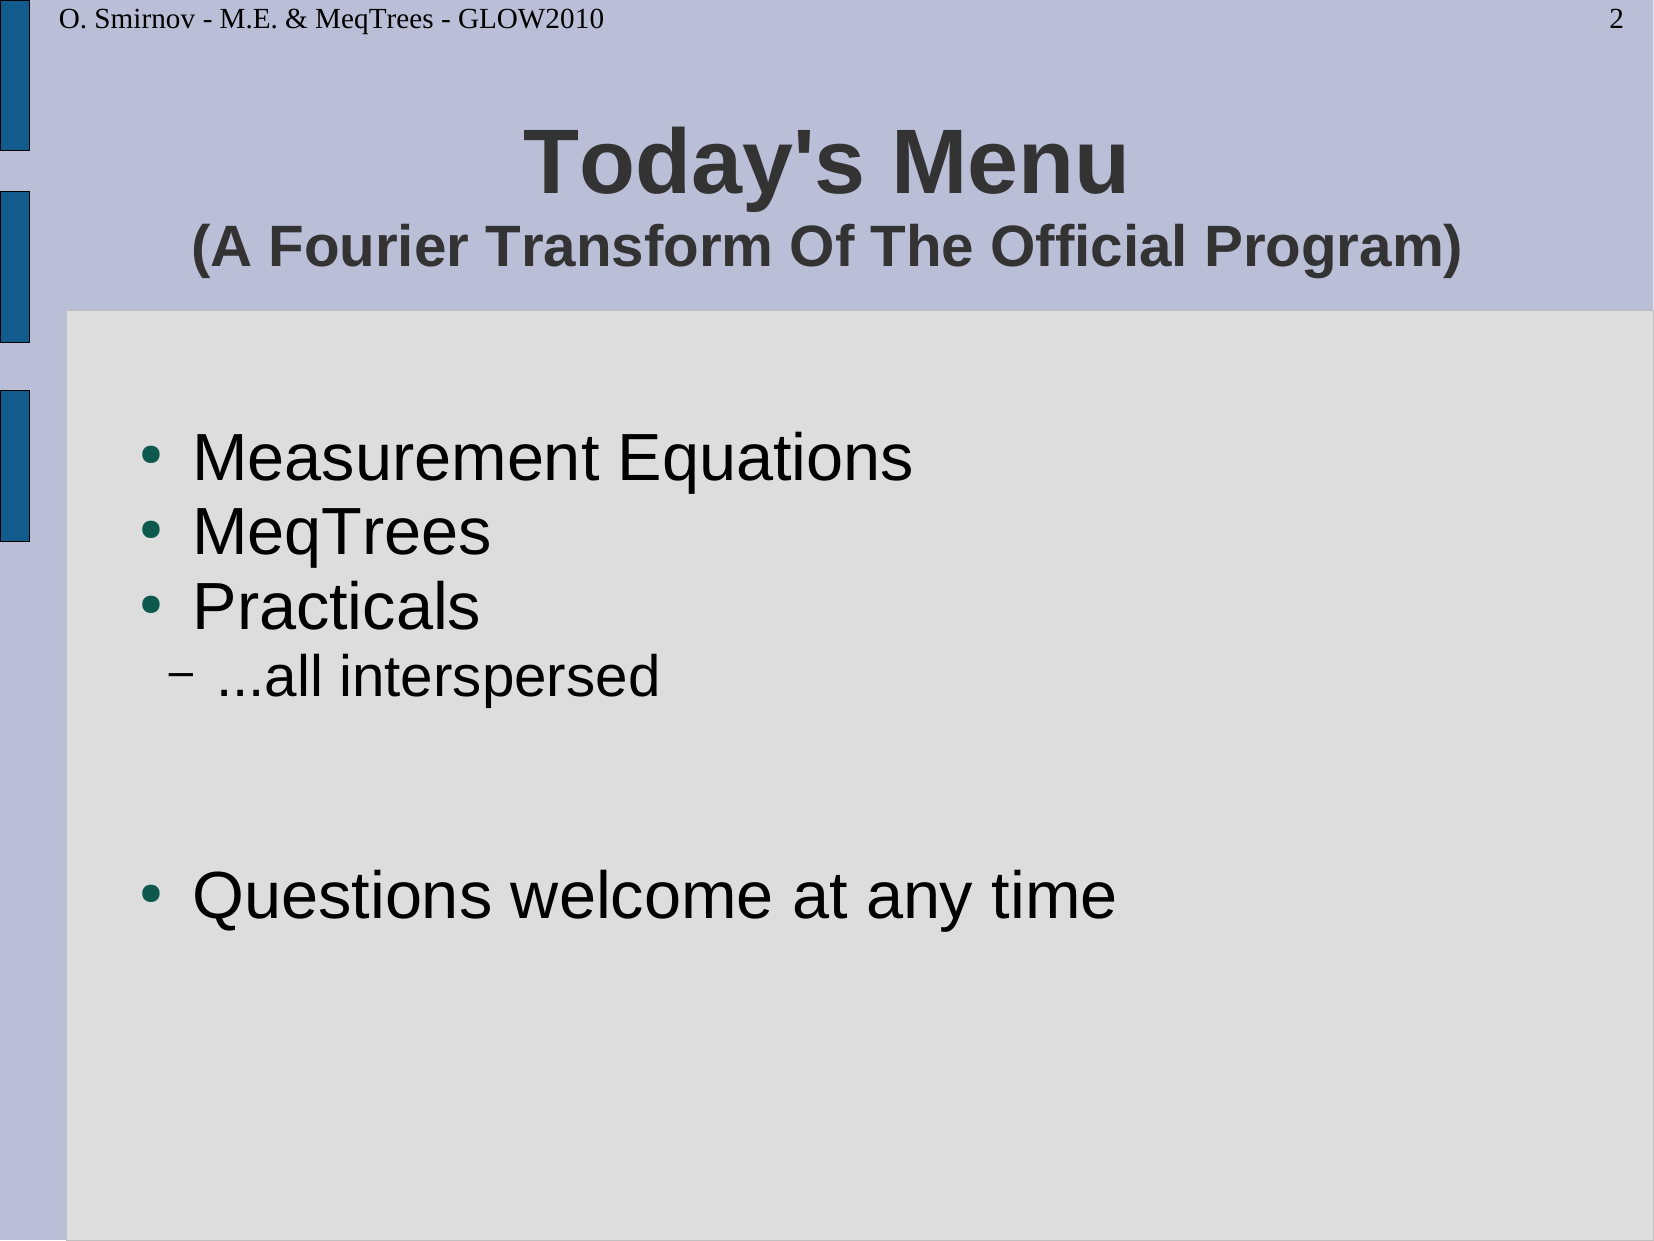

O. Smirnov - M.E. & MeqTrees - GLOW2010
2
# Today's Menu (A Fourier Transform Of The Official Program)
Measurement Equations
MeqTrees
Practicals
...all interspersed
Questions welcome at any time